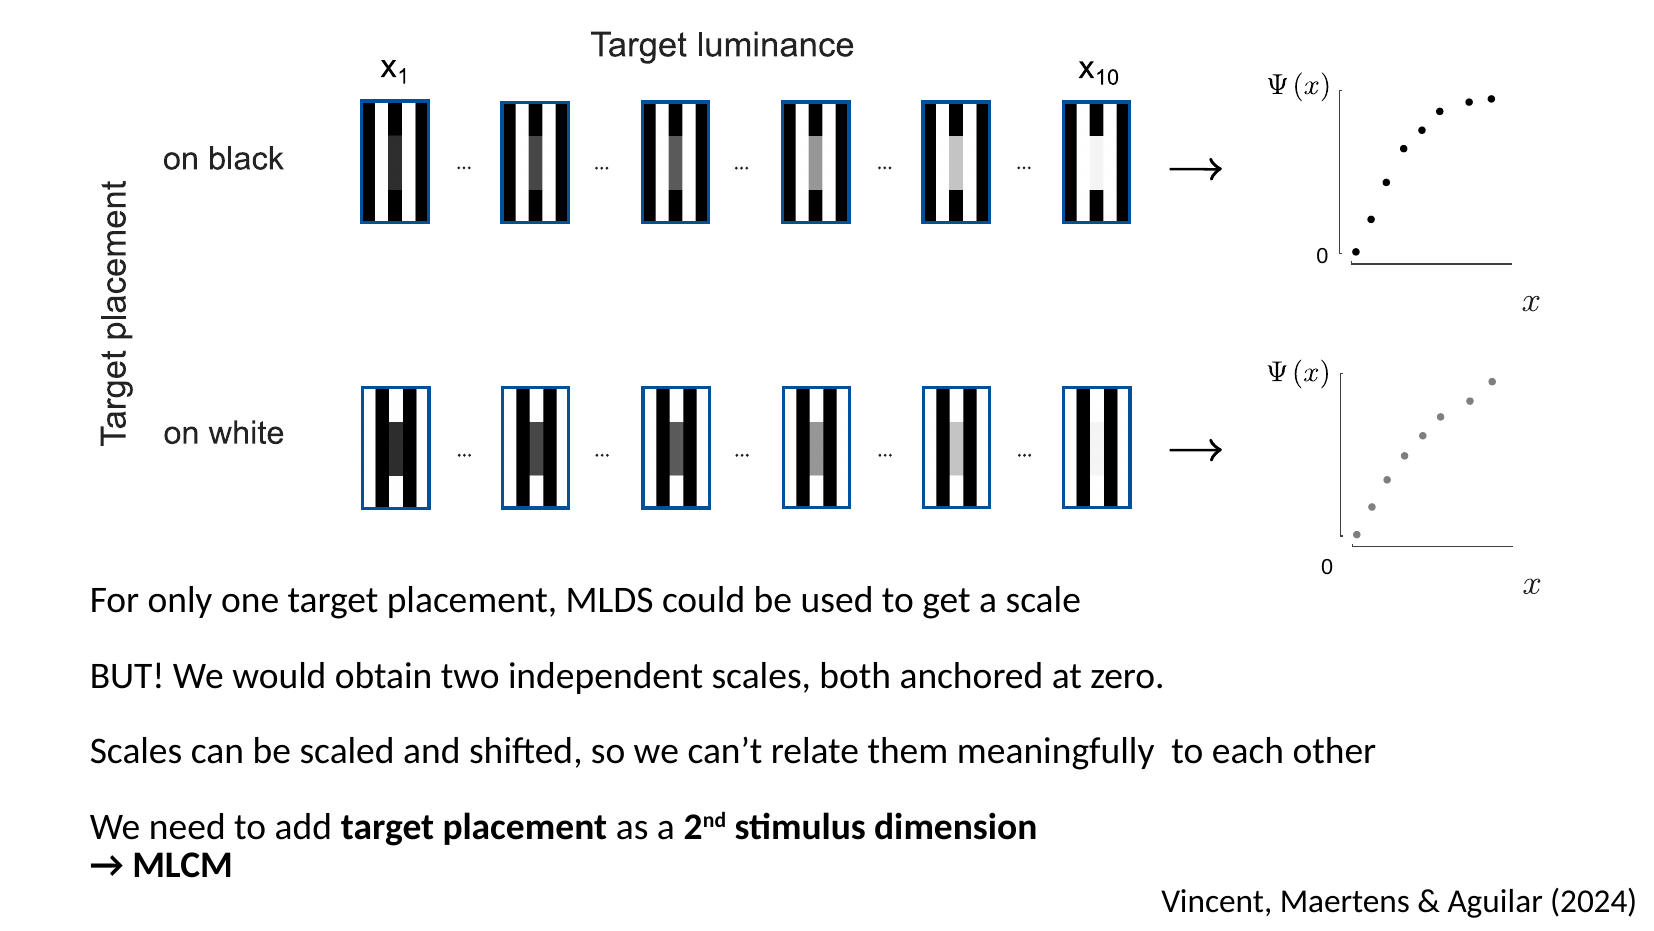

For only one target placement, MLDS could be used to get a scale
BUT! We would obtain two independent scales, both anchored at zero.
Scales can be scaled and shifted, so we can’t relate them meaningfully to each other
We need to add target placement as a 2nd stimulus dimension
→ MLCM
Vincent, Maertens & Aguilar (2024)